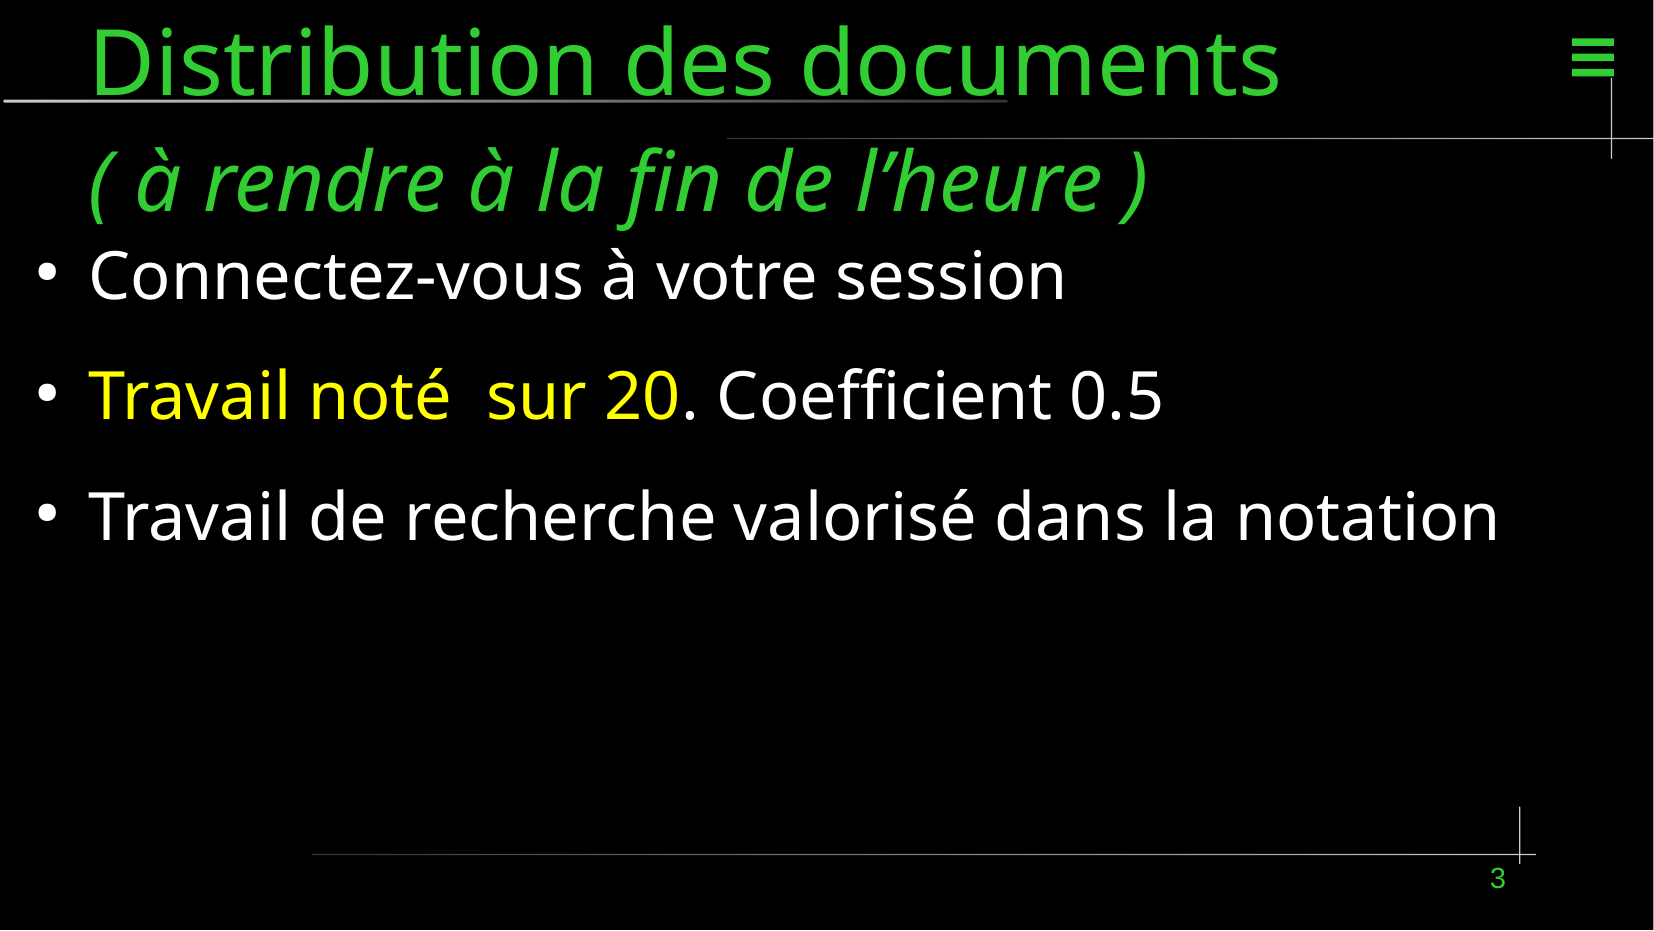

# Distribution des documents ( à rendre à la fin de l’heure )
Connectez-vous à votre session
Travail noté sur 20. Coefficient 0.5
Travail de recherche valorisé dans la notation
3